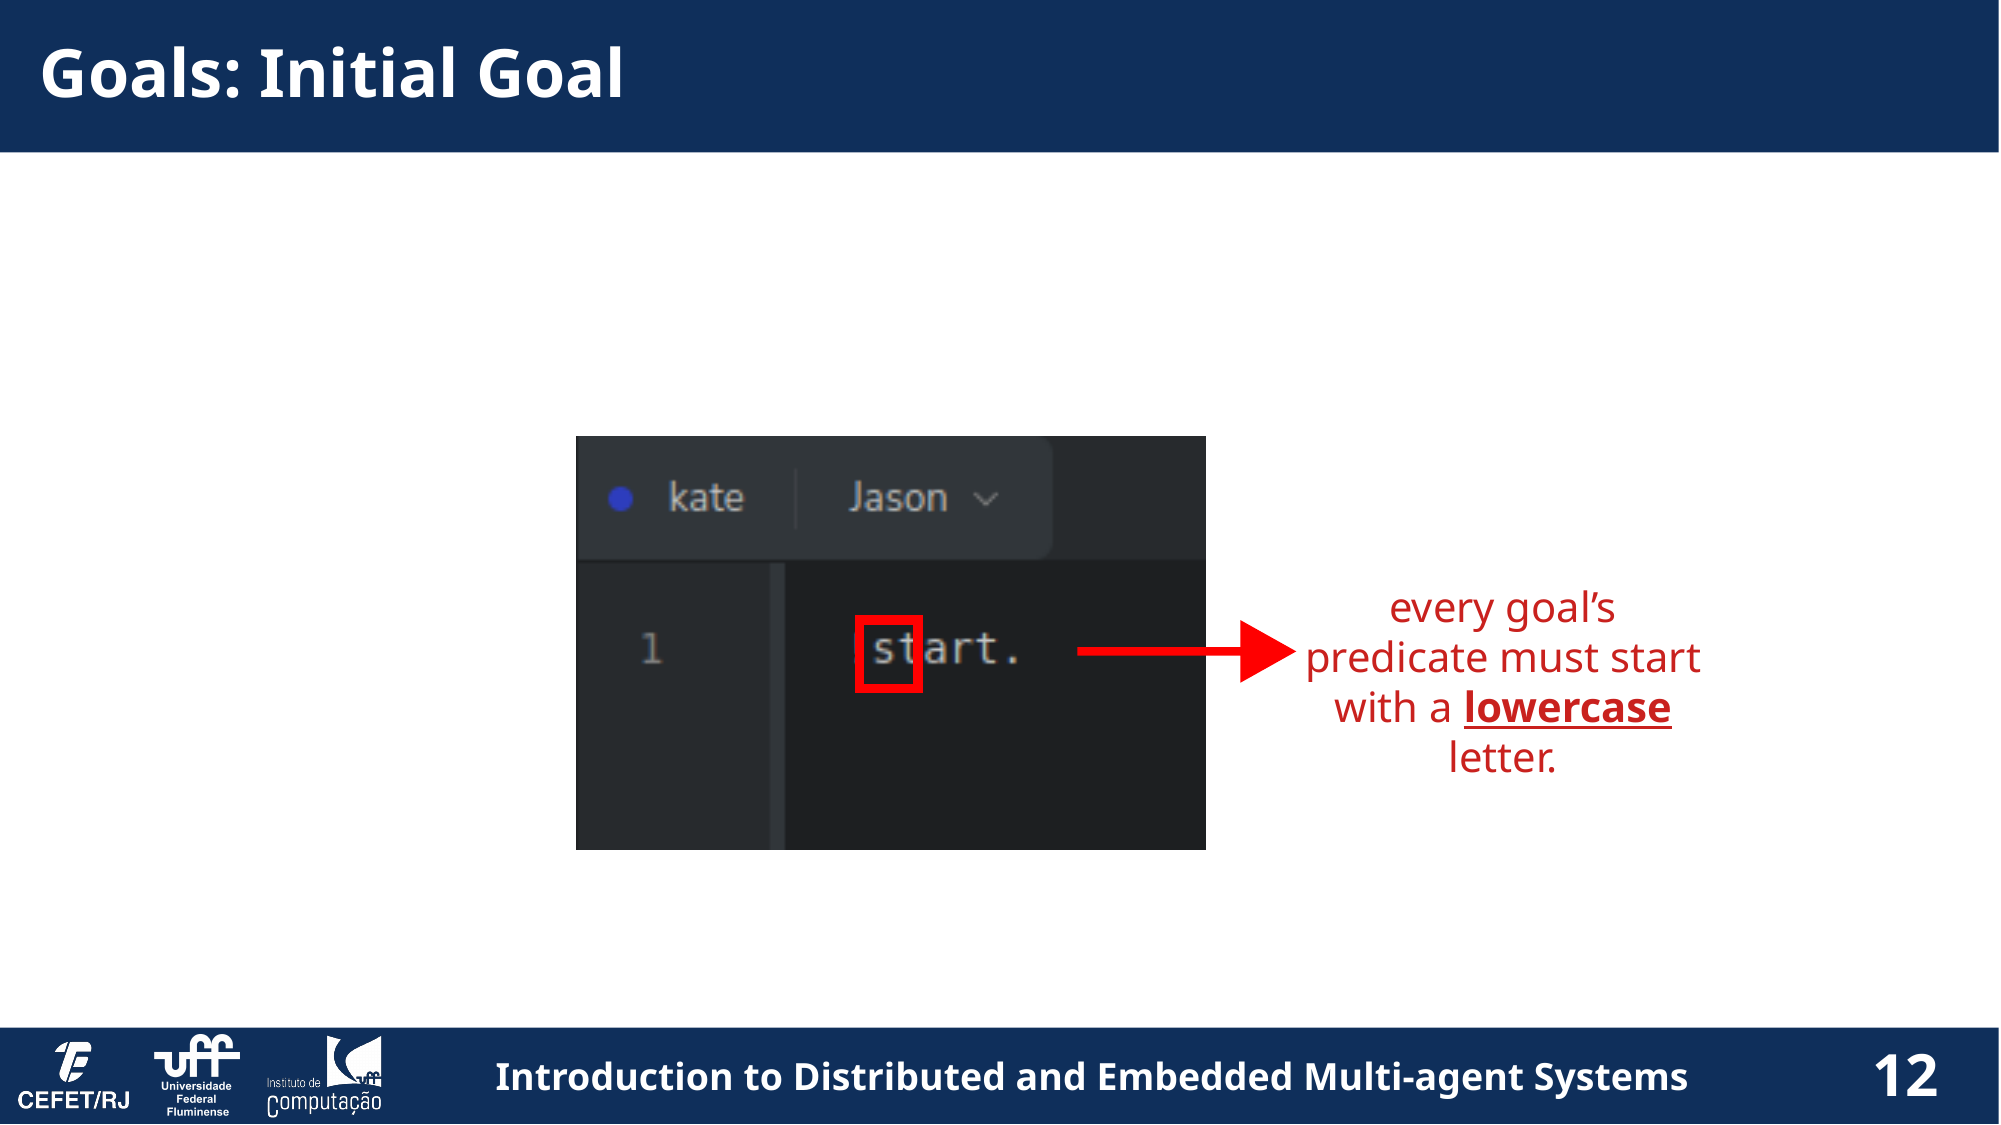

Goals: Initial Goal
every goal’s predicate must start with a lowercase letter.